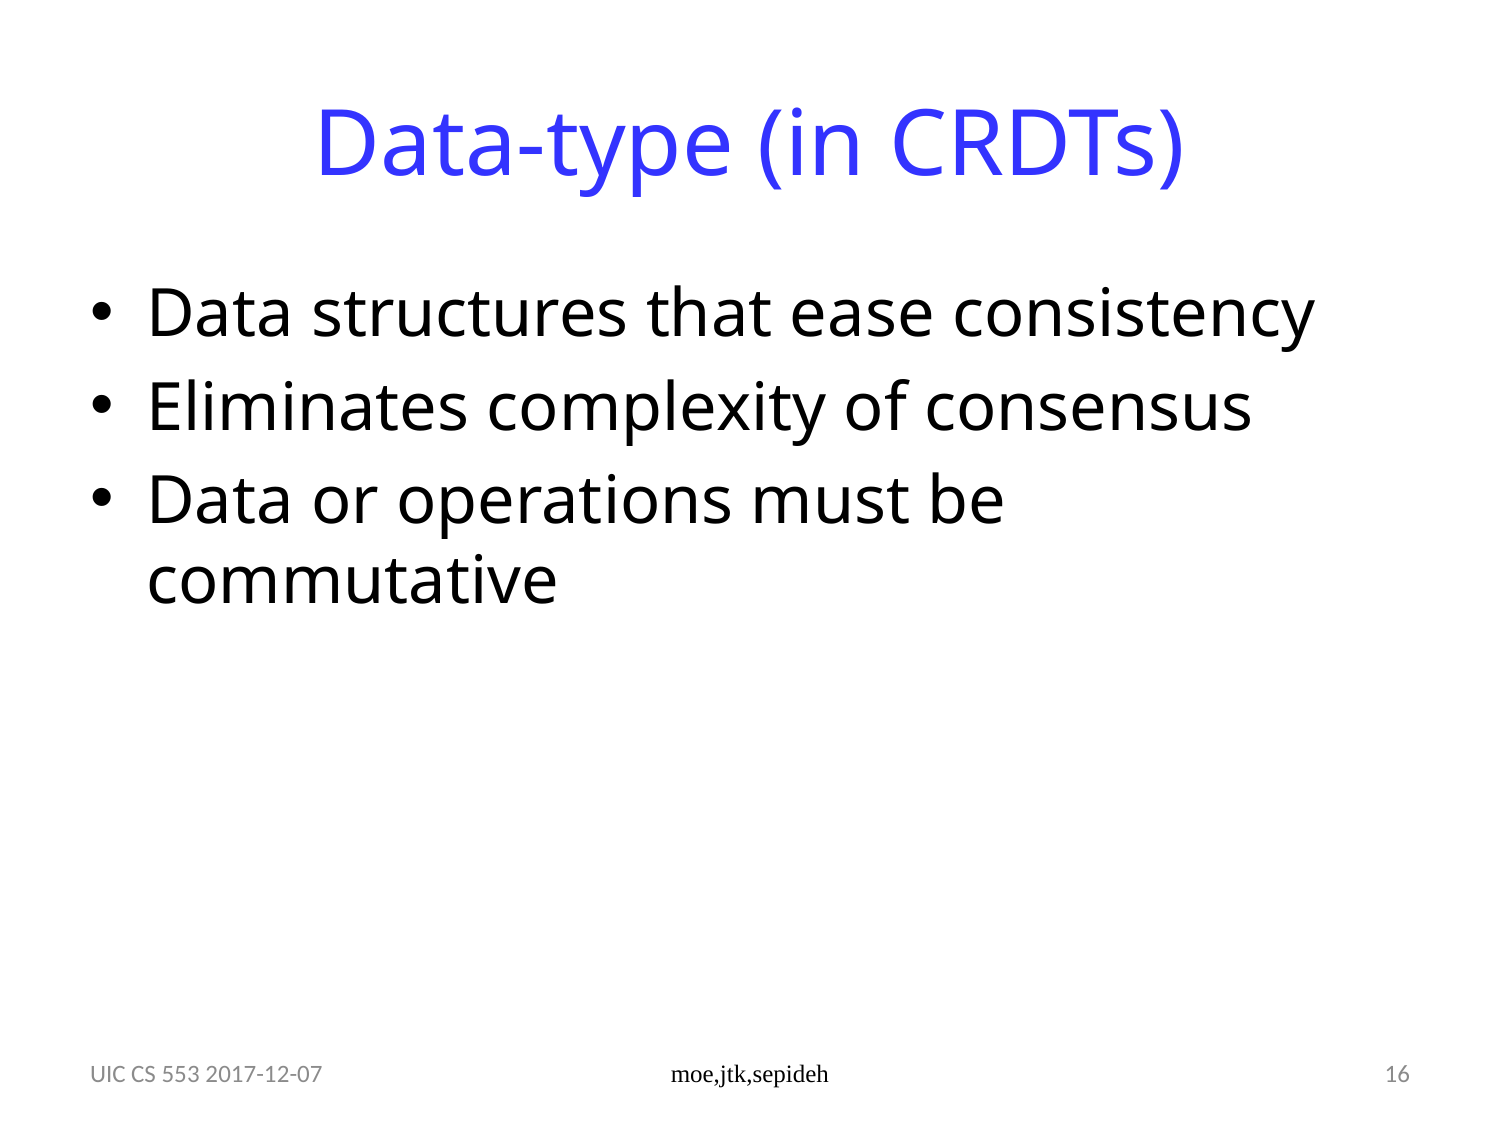

# Data-type (in CRDTs)
Data structures that ease consistency
Eliminates complexity of consensus
Data or operations must be commutative
UIC CS 553 2017-12-07
moe,jtk,sepideh
16